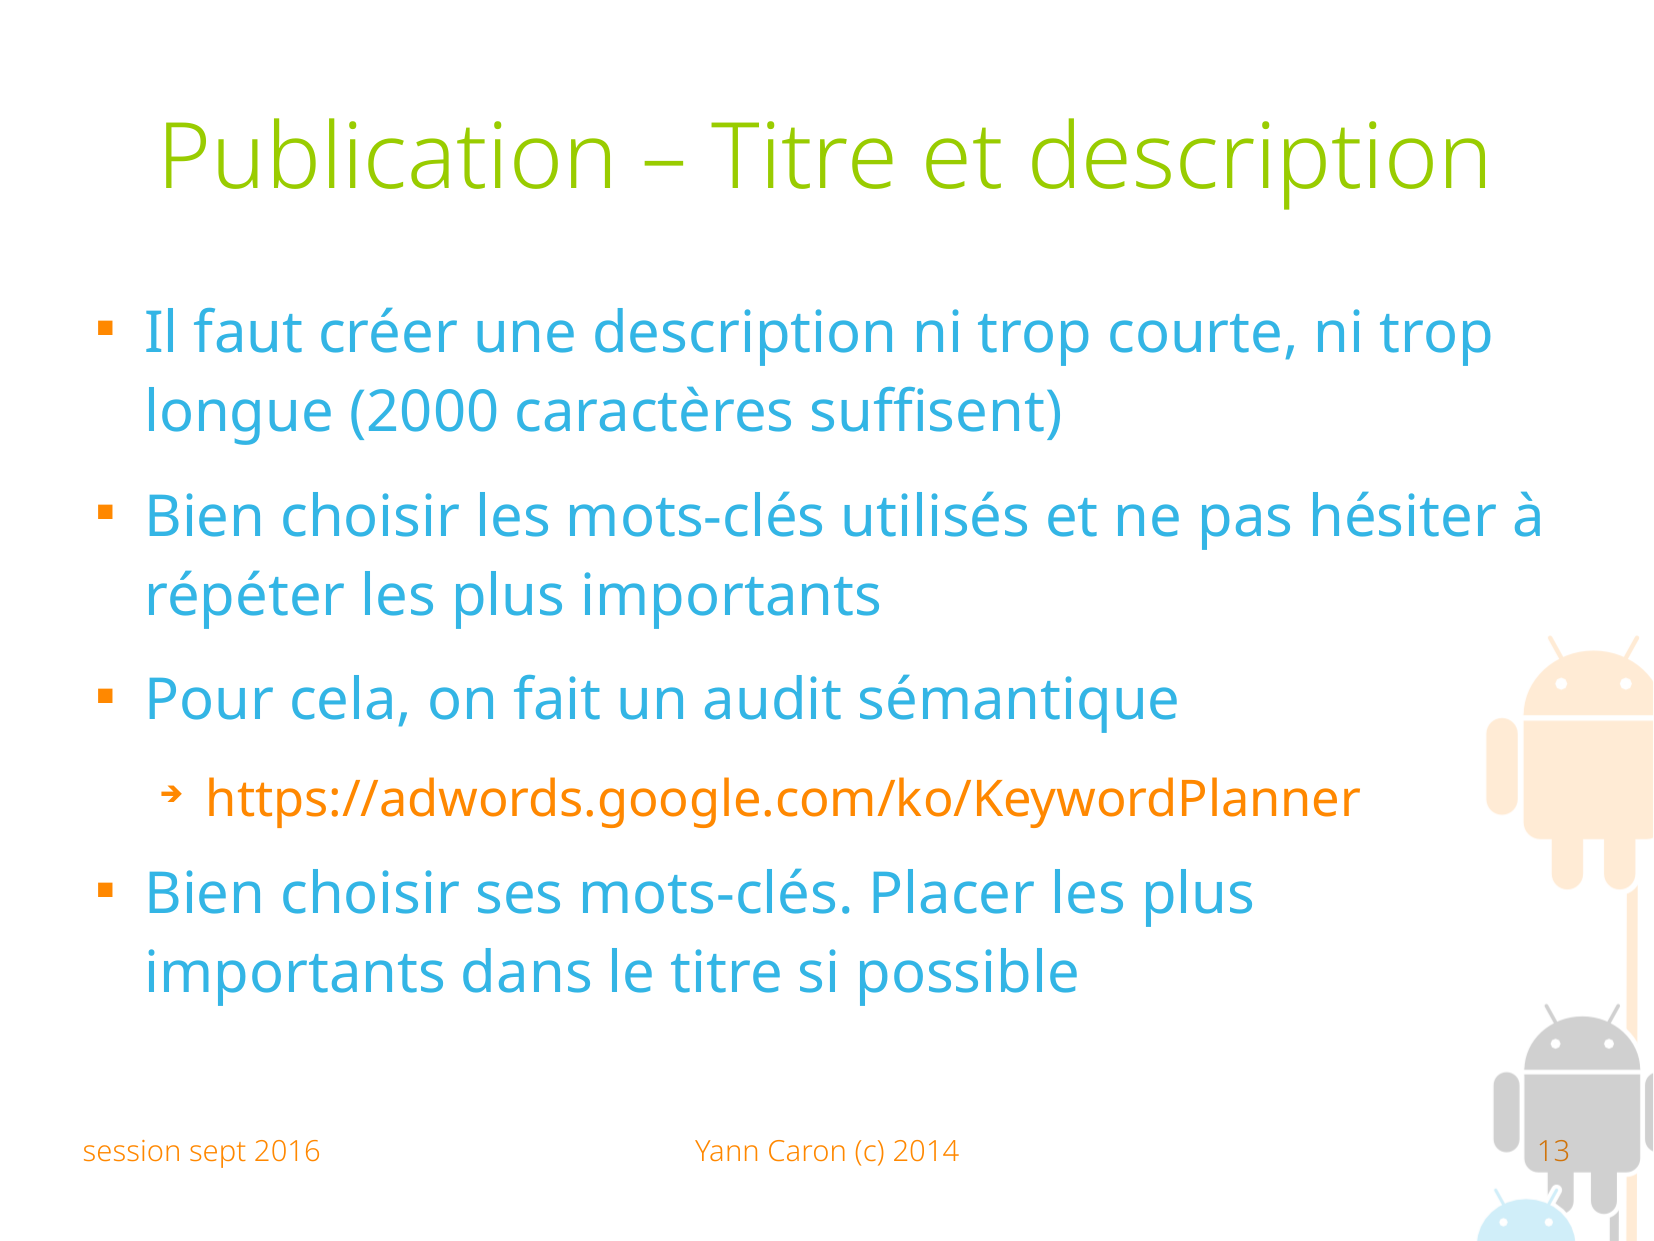

# Publication – Titre et description
Il faut créer une description ni trop courte, ni trop longue (2000 caractères suffisent)
Bien choisir les mots-clés utilisés et ne pas hésiter à répéter les plus importants
Pour cela, on fait un audit sémantique
https://adwords.google.com/ko/KeywordPlanner
Bien choisir ses mots-clés. Placer les plus importants dans le titre si possible
session sept 2016
Yann Caron (c) 2014
13